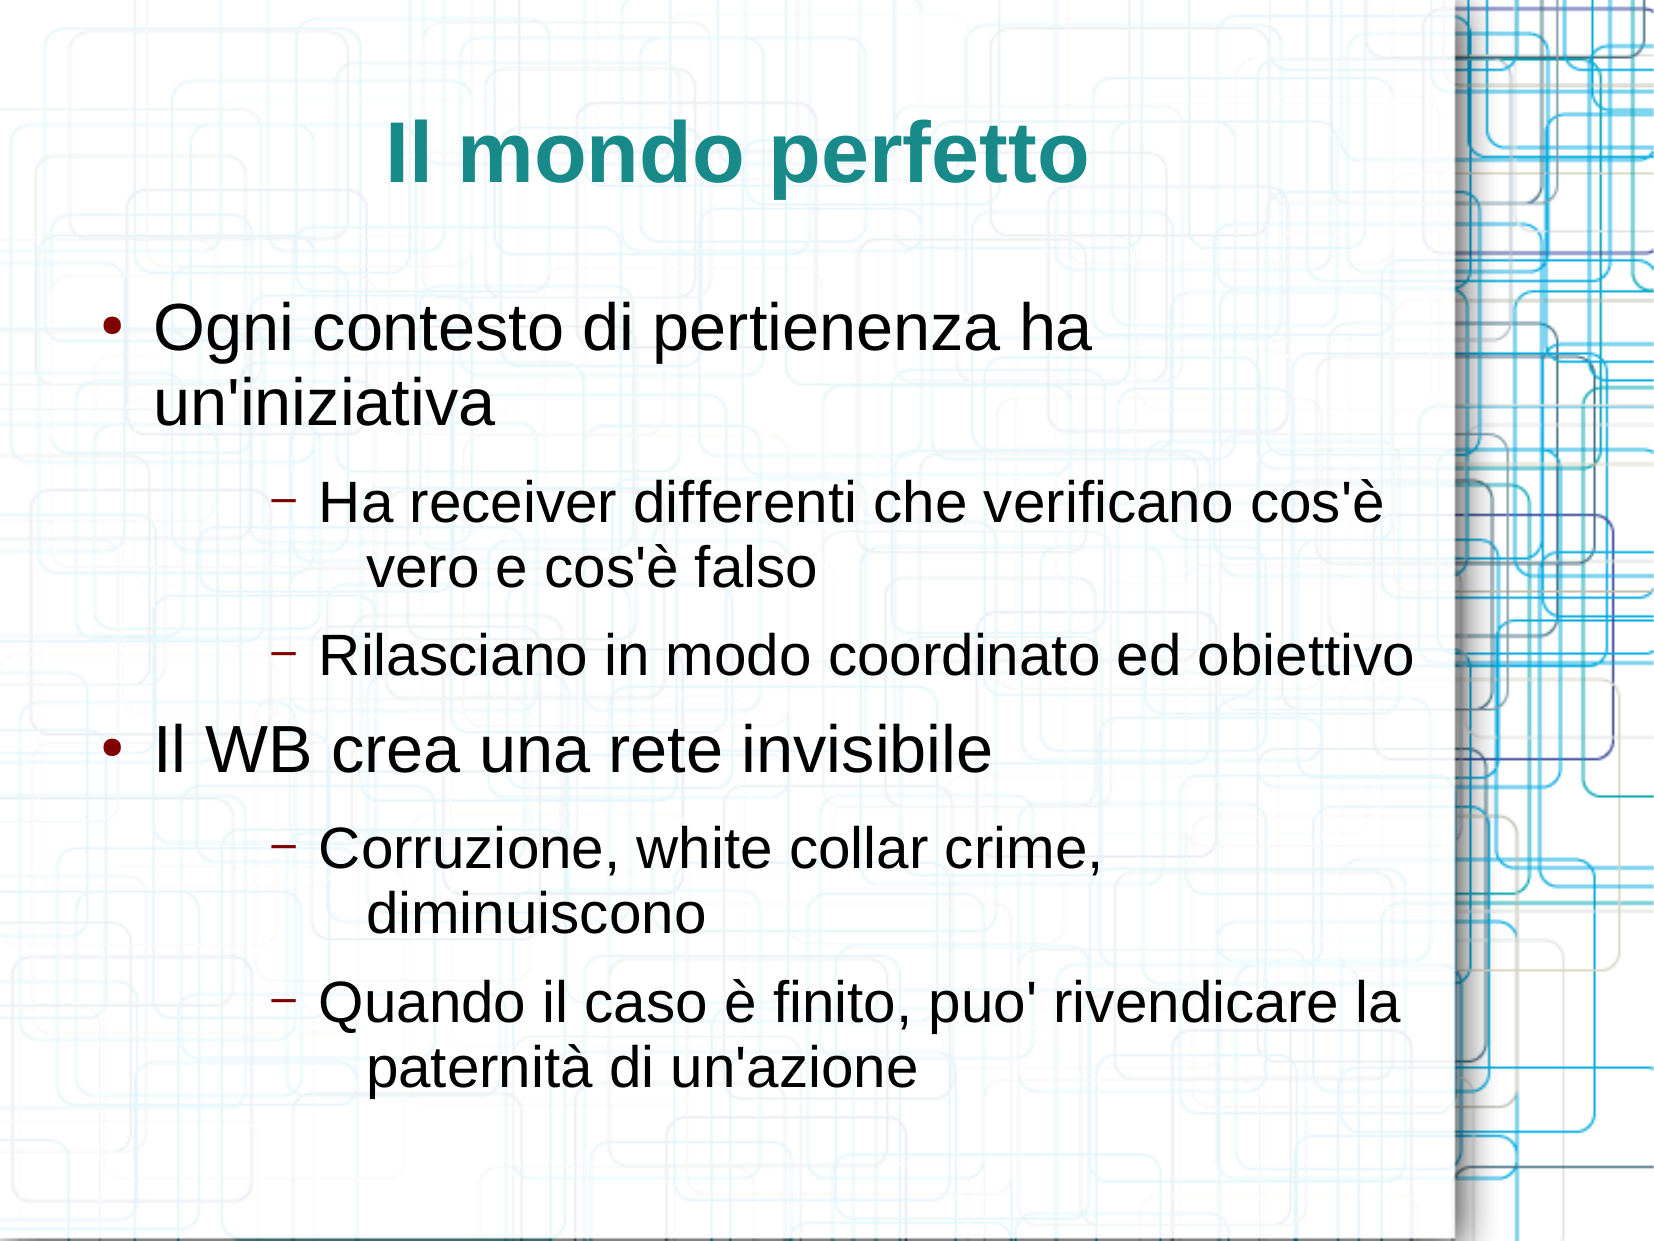

# Il mondo perfetto
Ogni contesto di pertienenza ha un'iniziativa
Ha receiver differenti che verificano cos'è vero e cos'è falso
Rilasciano in modo coordinato ed obiettivo
Il WB crea una rete invisibile
Corruzione, white collar crime, diminuiscono
Quando il caso è finito, puo' rivendicare la paternità di un'azione